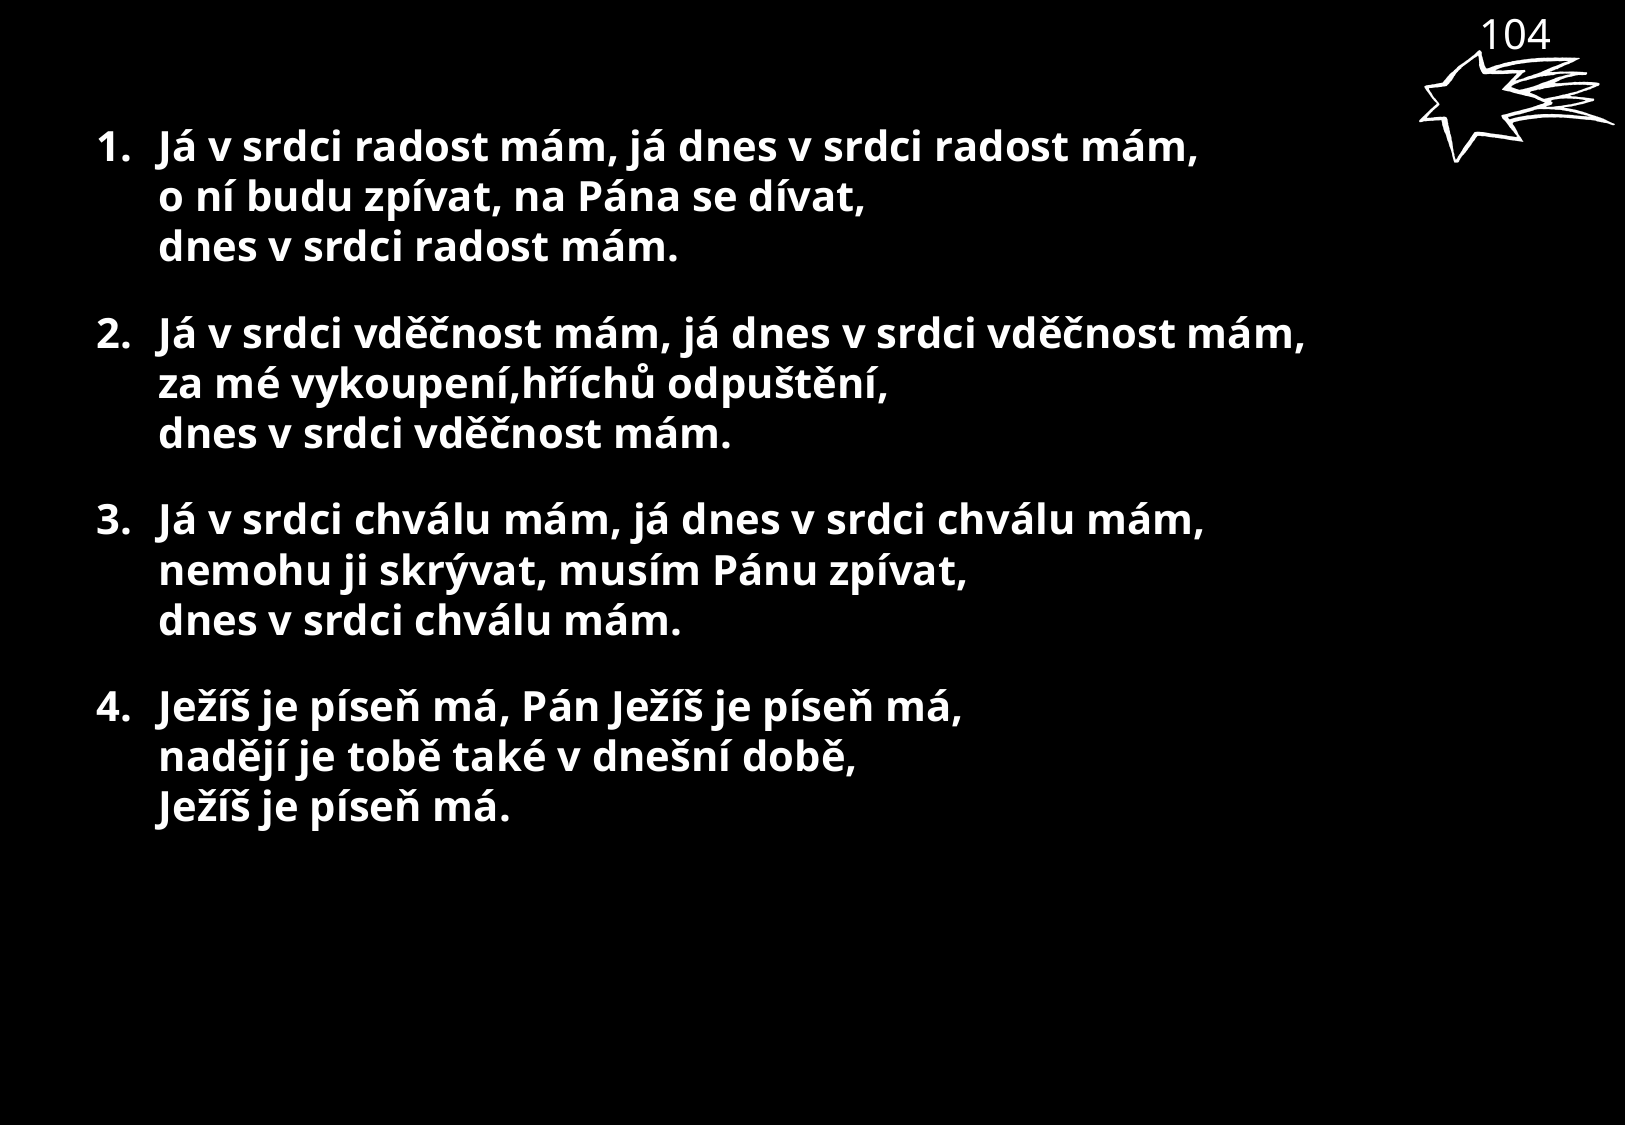

104
# 1.	Já v srdci radost mám, já dnes v srdci radost mám, o ní budu zpívat, na Pána se dívat, dnes v srdci radost mám.
Já v srdci vděčnost mám, já dnes v srdci vděčnost mám,
za mé vykoupení,hříchů odpuštění,
dnes v srdci vděčnost mám.
Já v srdci chválu mám, já dnes v srdci chválu mám,
nemohu ji skrývat, musím Pánu zpívat,
dnes v srdci chválu mám.
Ježíš je píseň má, Pán Ježíš je píseň má,
nadějí je tobě také v dnešní době,
Ježíš je píseň má.